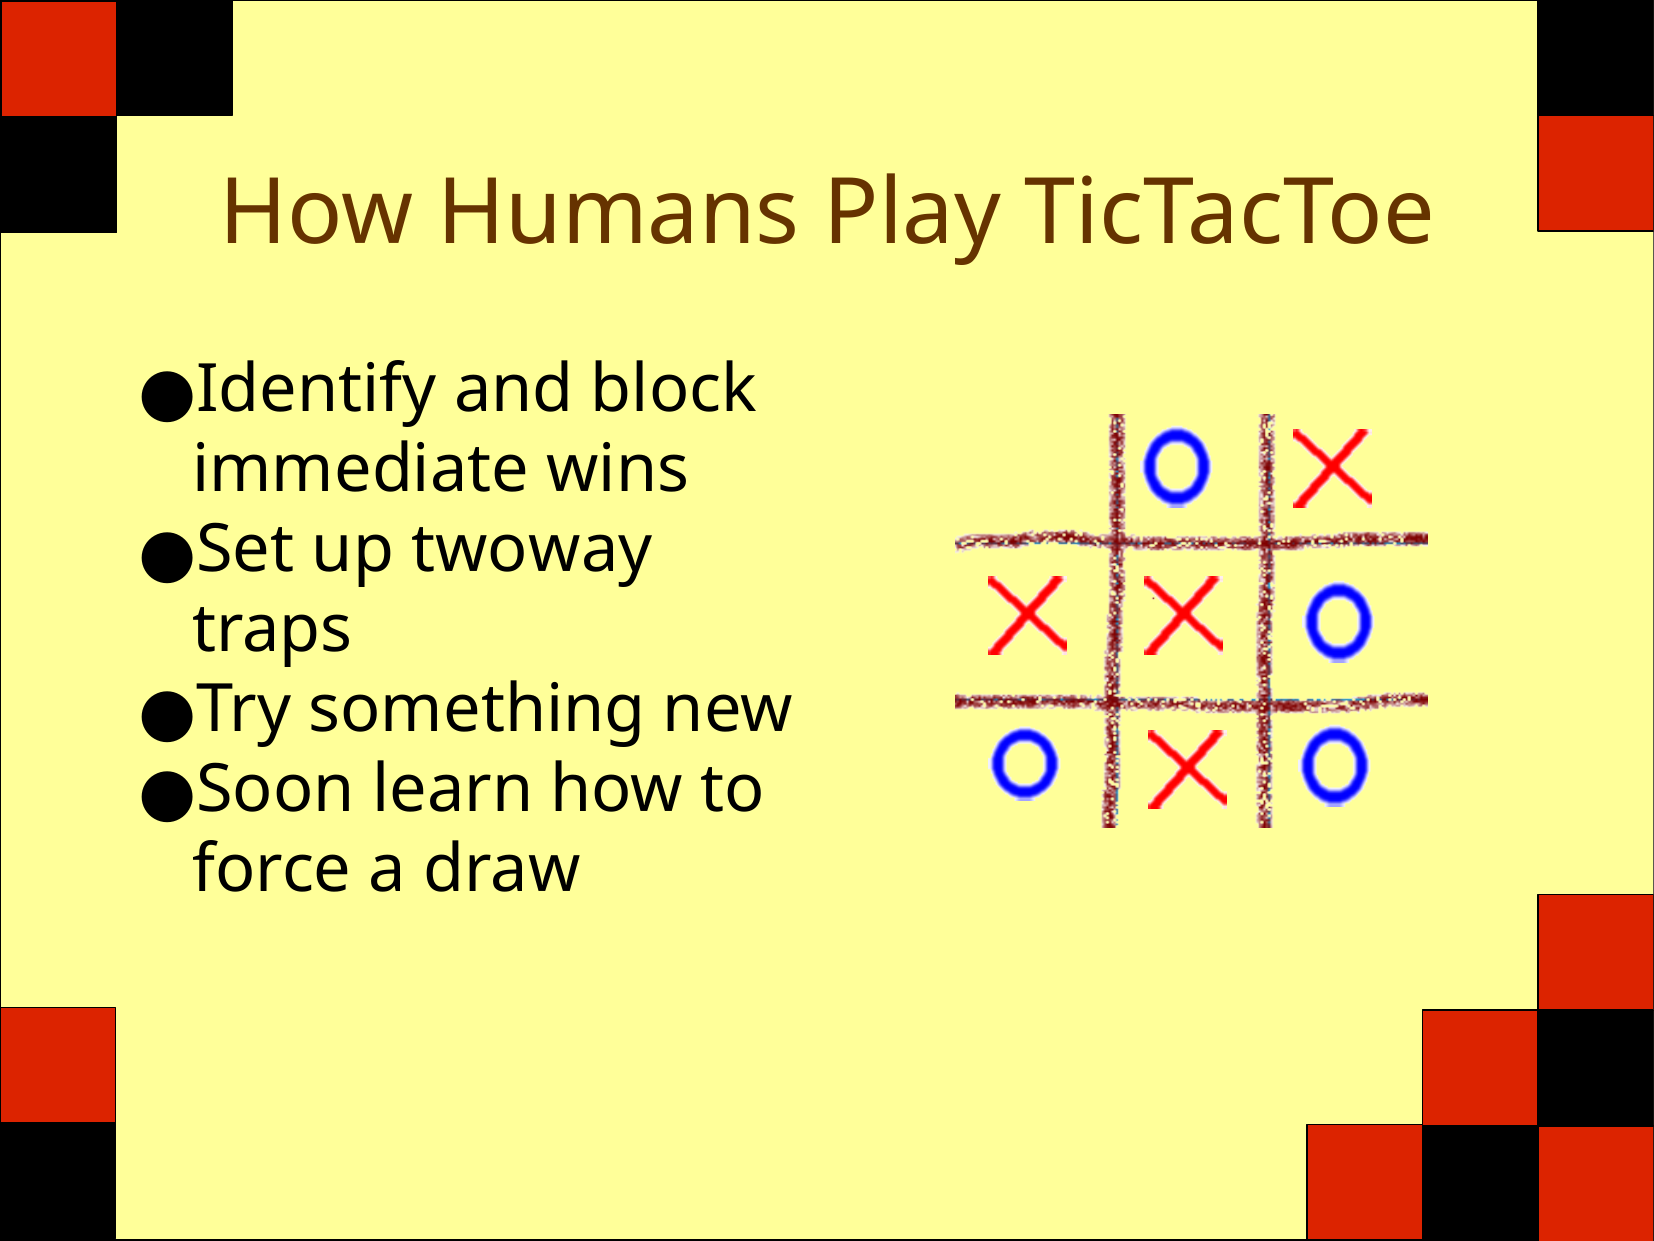

How Humans Play Tic­Tac­Toe
Identify and block
immediate wins
Set up two­way traps
Try something new
Soon learn how to
force a draw